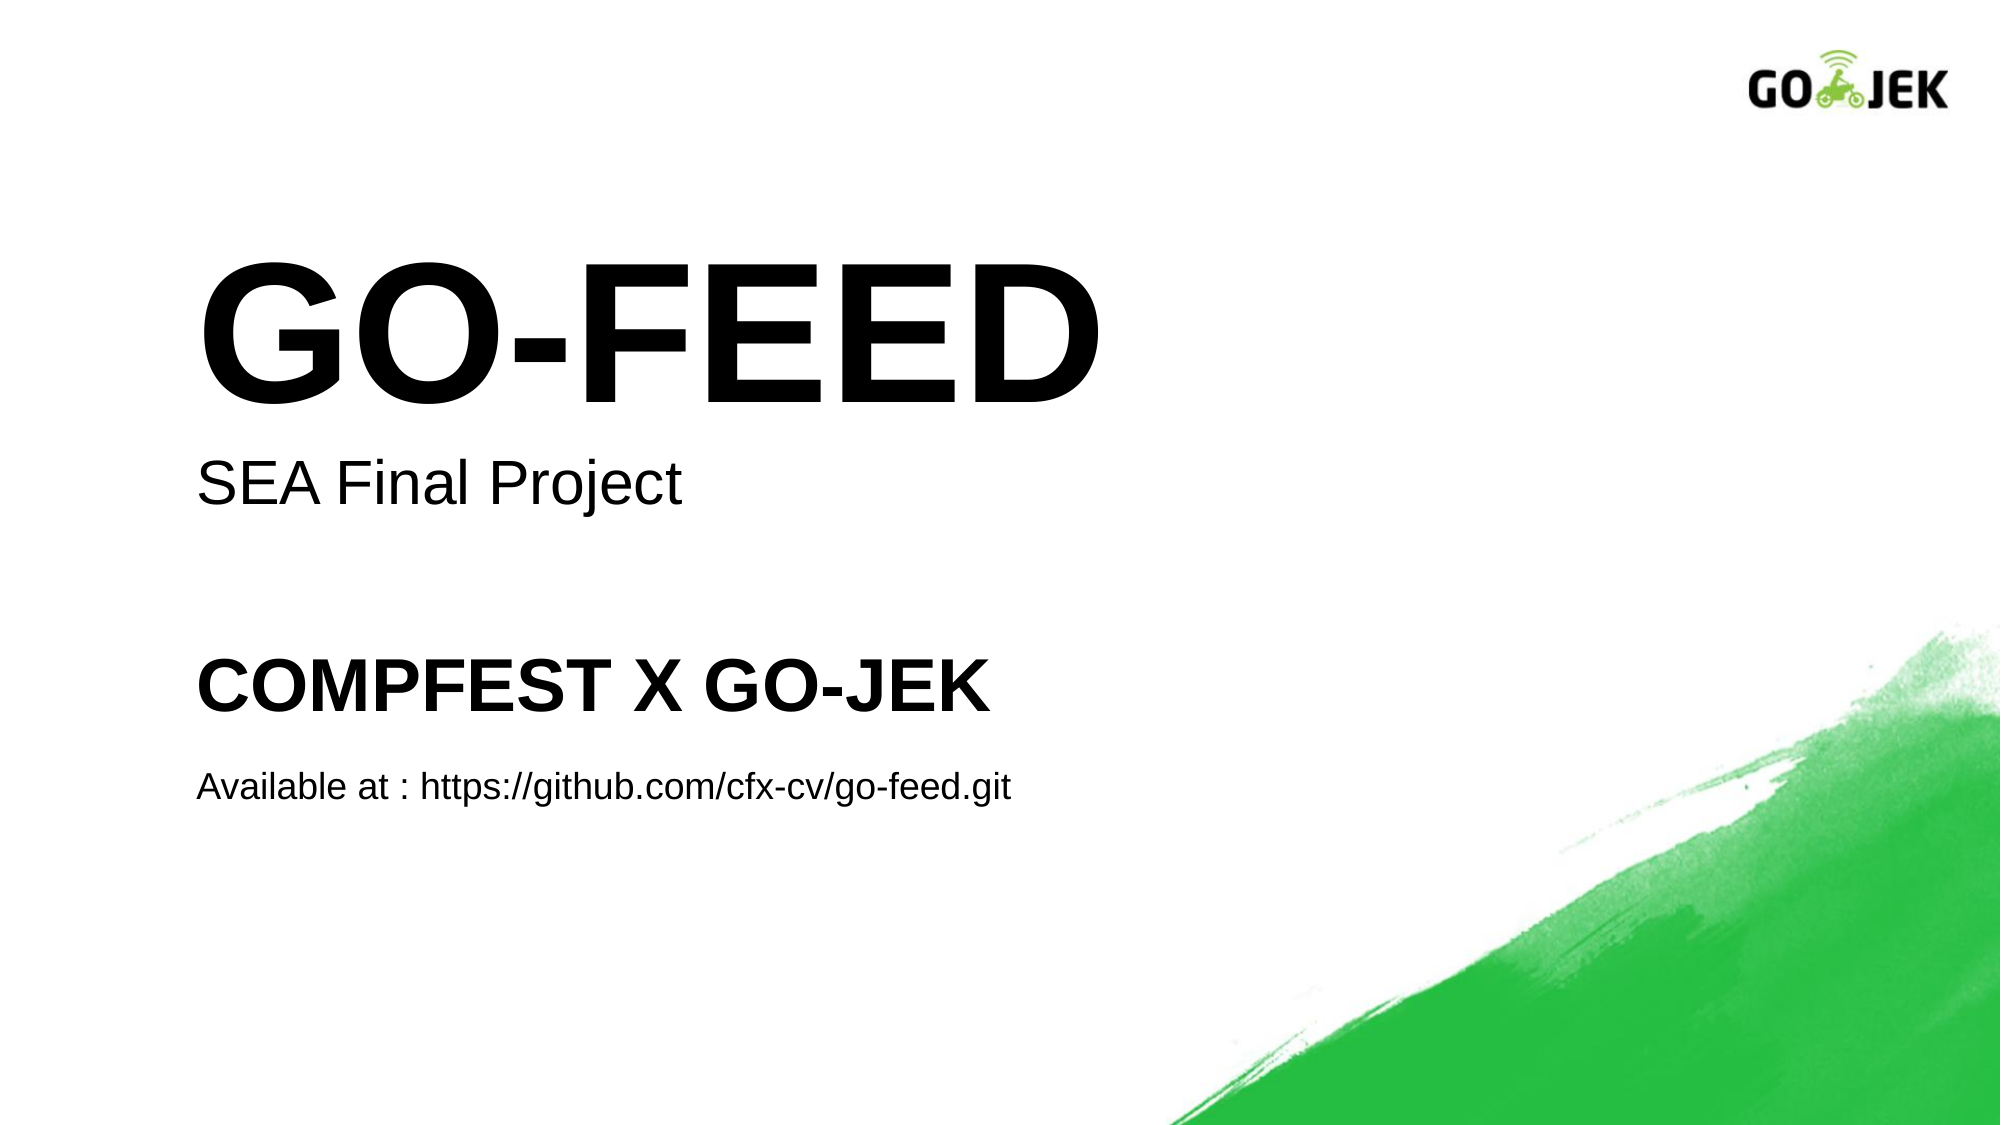

GO-FEED
SEA Final Project
COMPFEST X GO-JEK
Available at : https://github.com/cfx-cv/go-feed.git